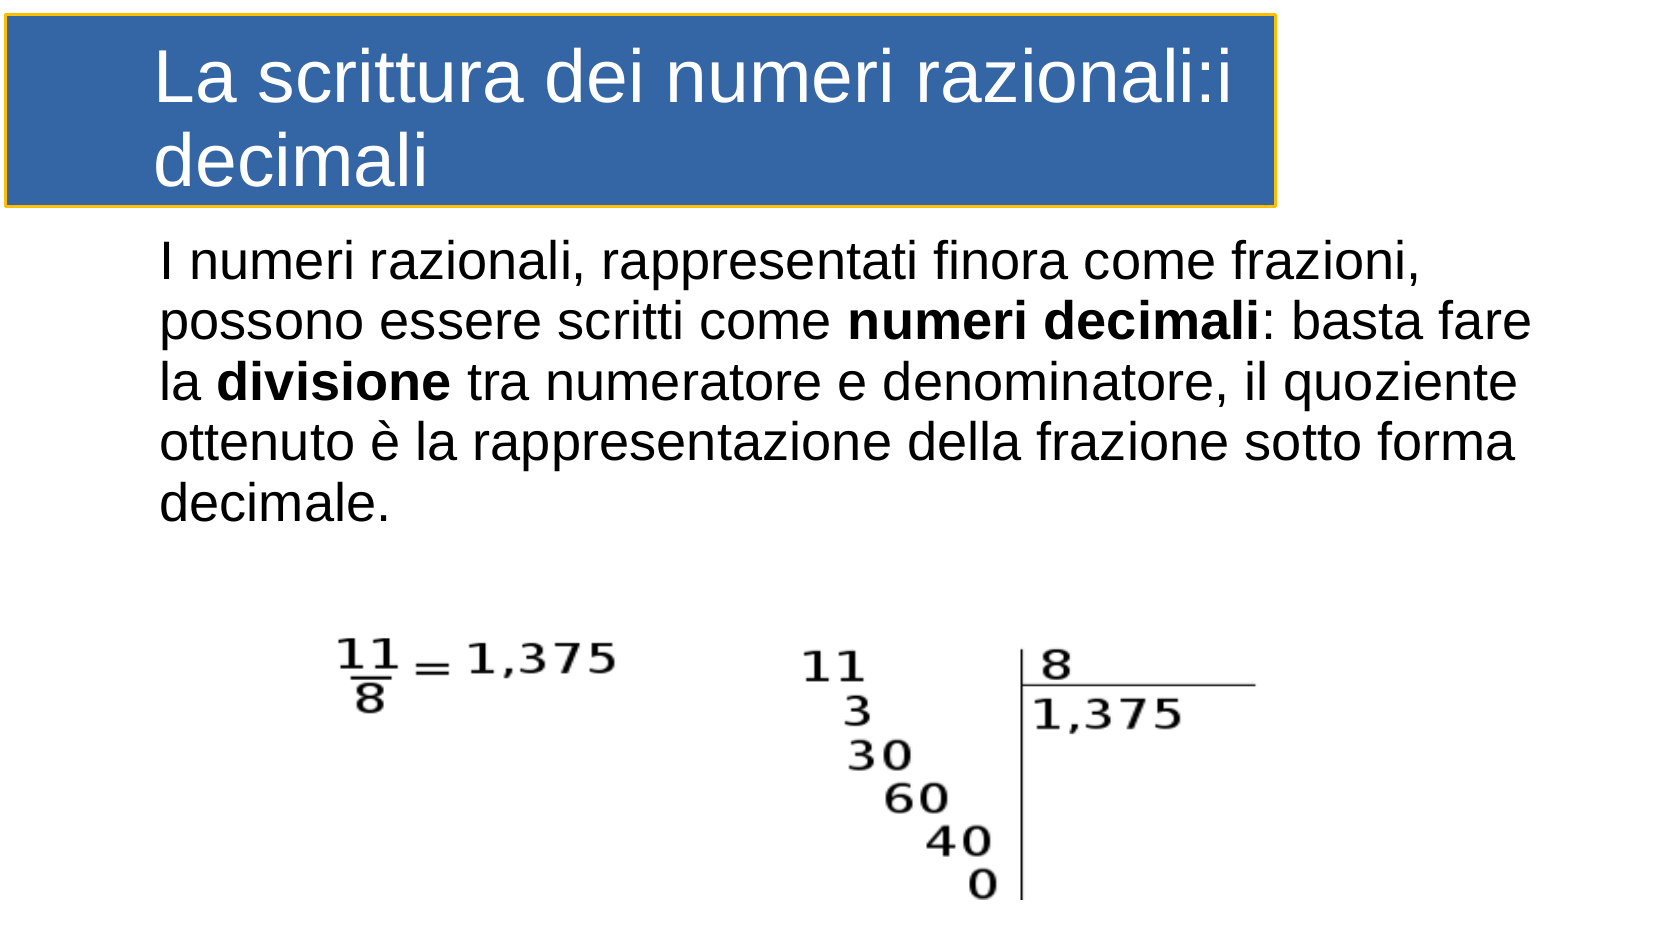

# La scrittura dei numeri razionali:i decimali
I numeri razionali, rappresentati finora come frazioni, possono essere scritti come numeri decimali: basta fare la divisione tra numeratore e denominatore, il quoziente ottenuto è la rappresentazione della frazione sotto forma decimale.